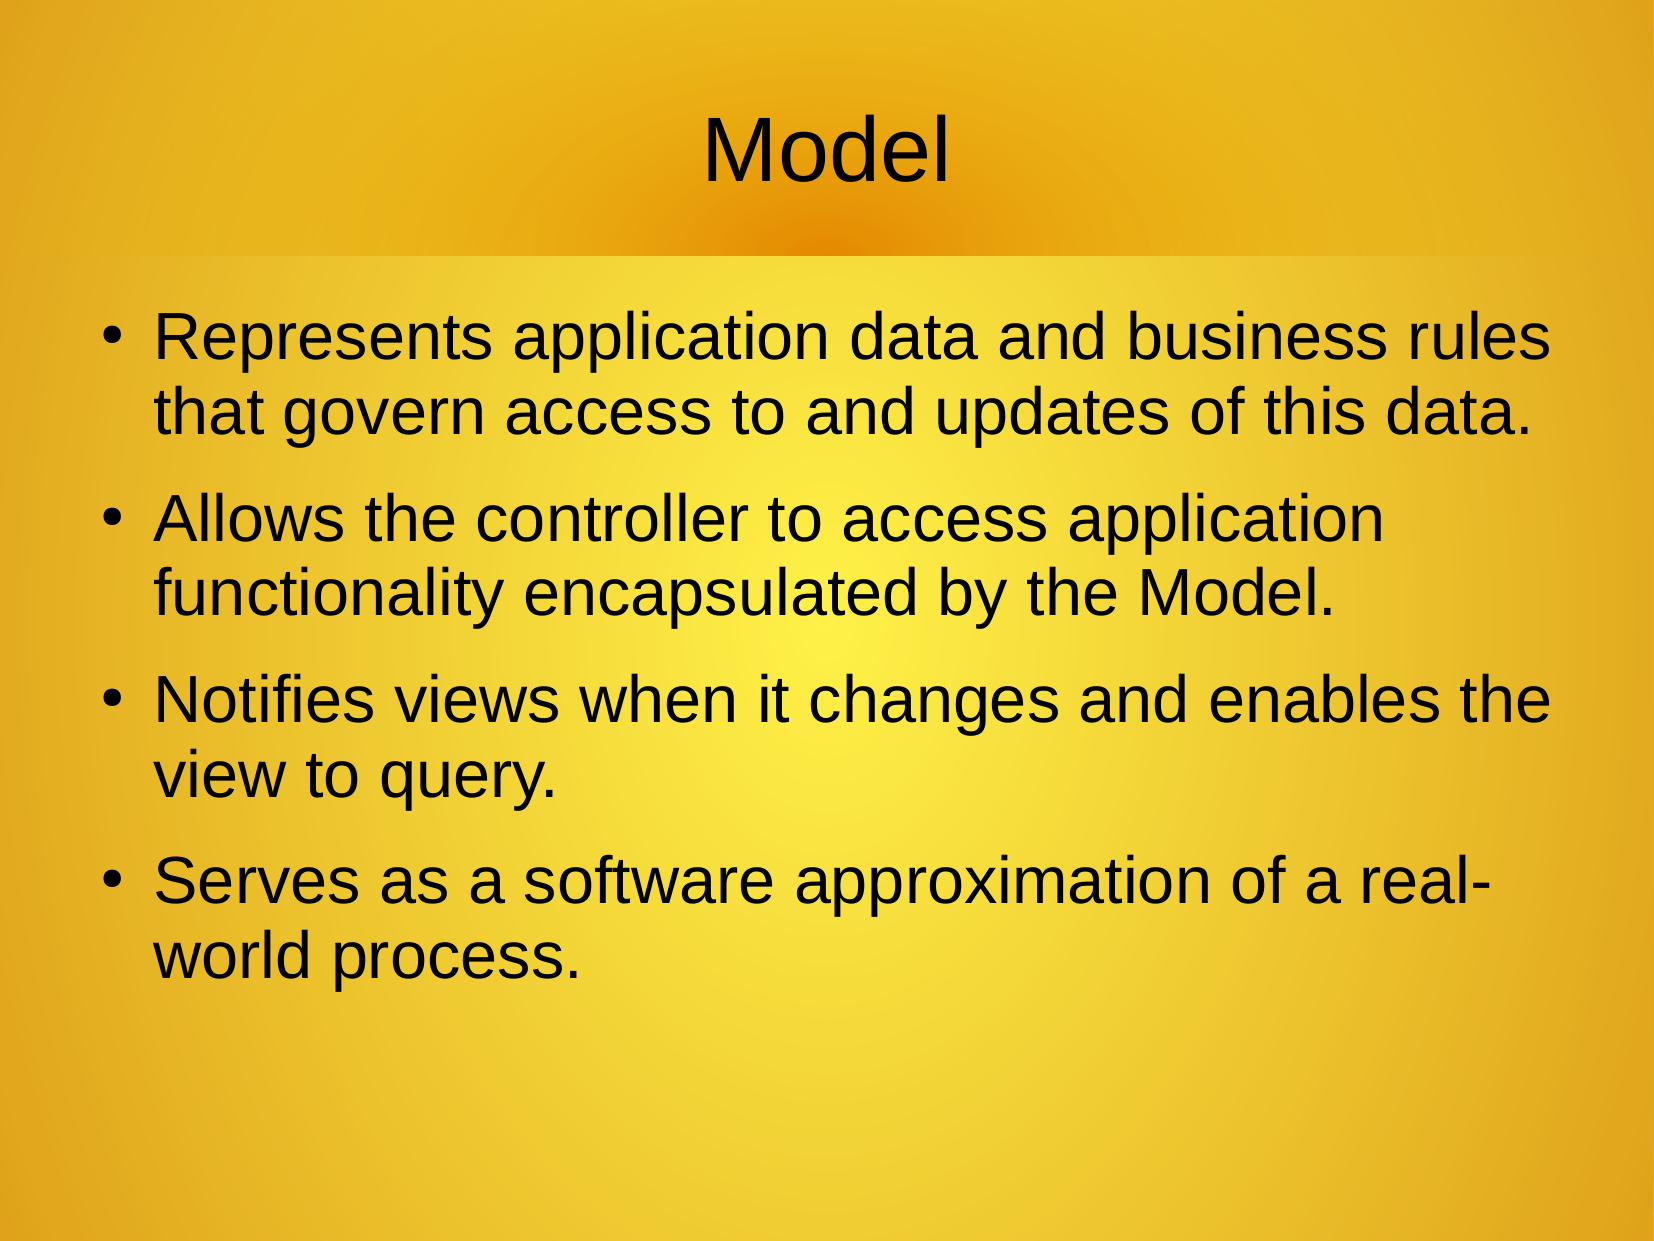

# Model
Represents application data and business rules that govern access to and updates of this data.
Allows the controller to access application functionality encapsulated by the Model.
Notifies views when it changes and enables the view to query.
Serves as a software approximation of a real-world process.